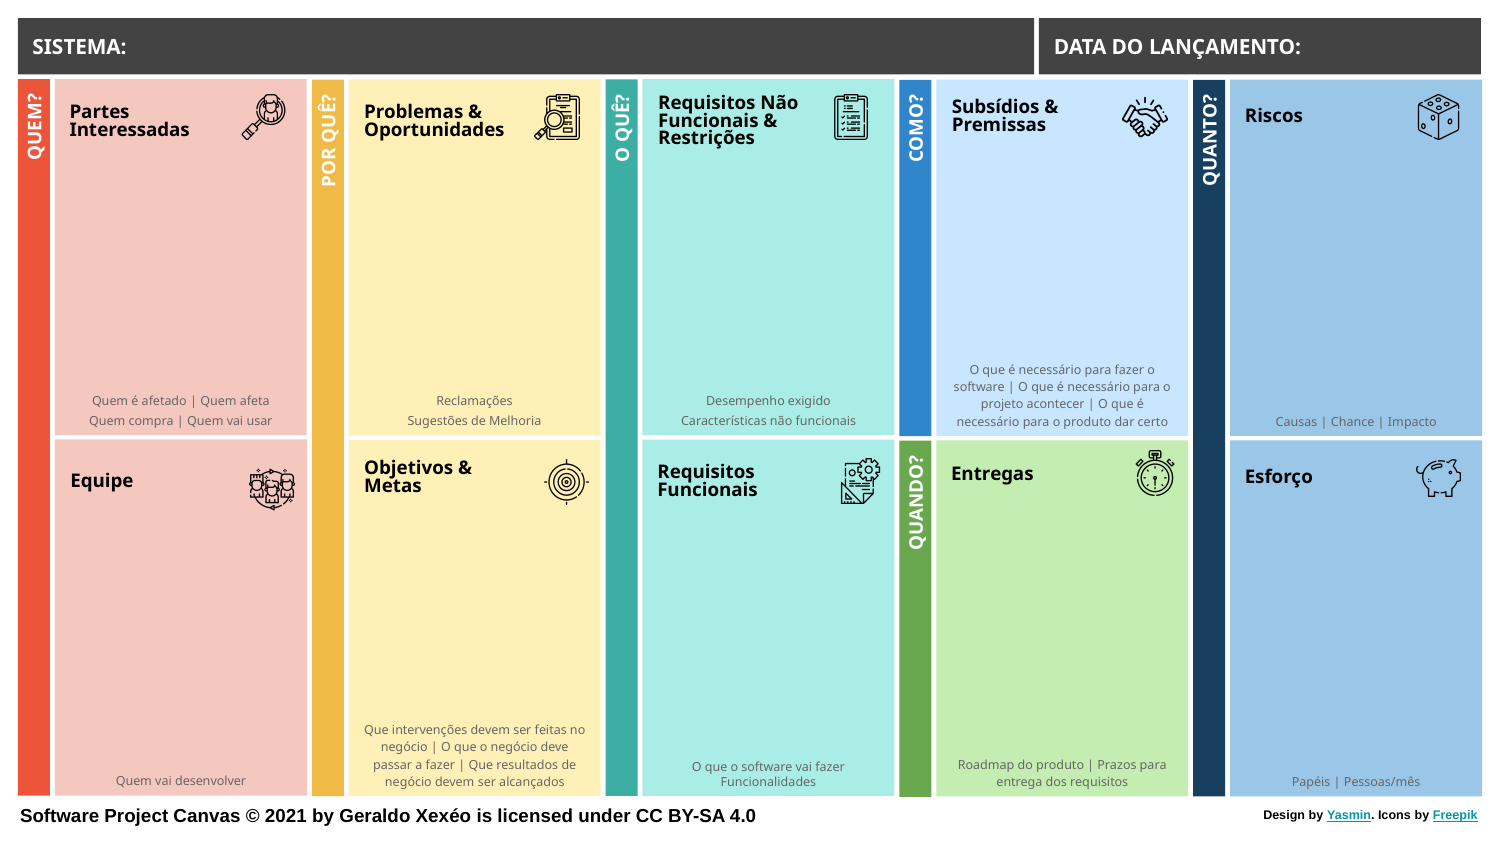

SISTEMA:
DATA DO LANÇAMENTO:
Quem é afetado | Quem afeta
Quem compra | Quem vai usar
Desempenho exigido
Características não funcionais
Reclamações
Sugestões de Melhoria
O que é necessário para fazer o software | O que é necessário para o projeto acontecer | O que é necessário para o produto dar certo
Causas | Chance | Impacto
Requisitos Não Funcionais &
Restrições
Subsídios &
Premissas
Partes
Interessadas
Problemas & Oportunidades
Riscos
COMO?
QUEM?
O QUÊ?
POR QUÊ?
QUANTO?
Quem vai desenvolver
O que o software vai fazer Funcionalidades
Que intervenções devem ser feitas no negócio | O que o negócio deve passar a fazer | Que resultados de negócio devem ser alcançados
Roadmap do produto | Prazos para entrega dos requisitos
Papéis | Pessoas/mês
Objetivos &
Metas
Requisitos
Funcionais
Entregas
Esforço
Equipe
QUANDO?
Design by Yasmin. Icons by Freepik
Software Project Canvas © 2021 by Geraldo Xexéo is licensed under CC BY-SA 4.0